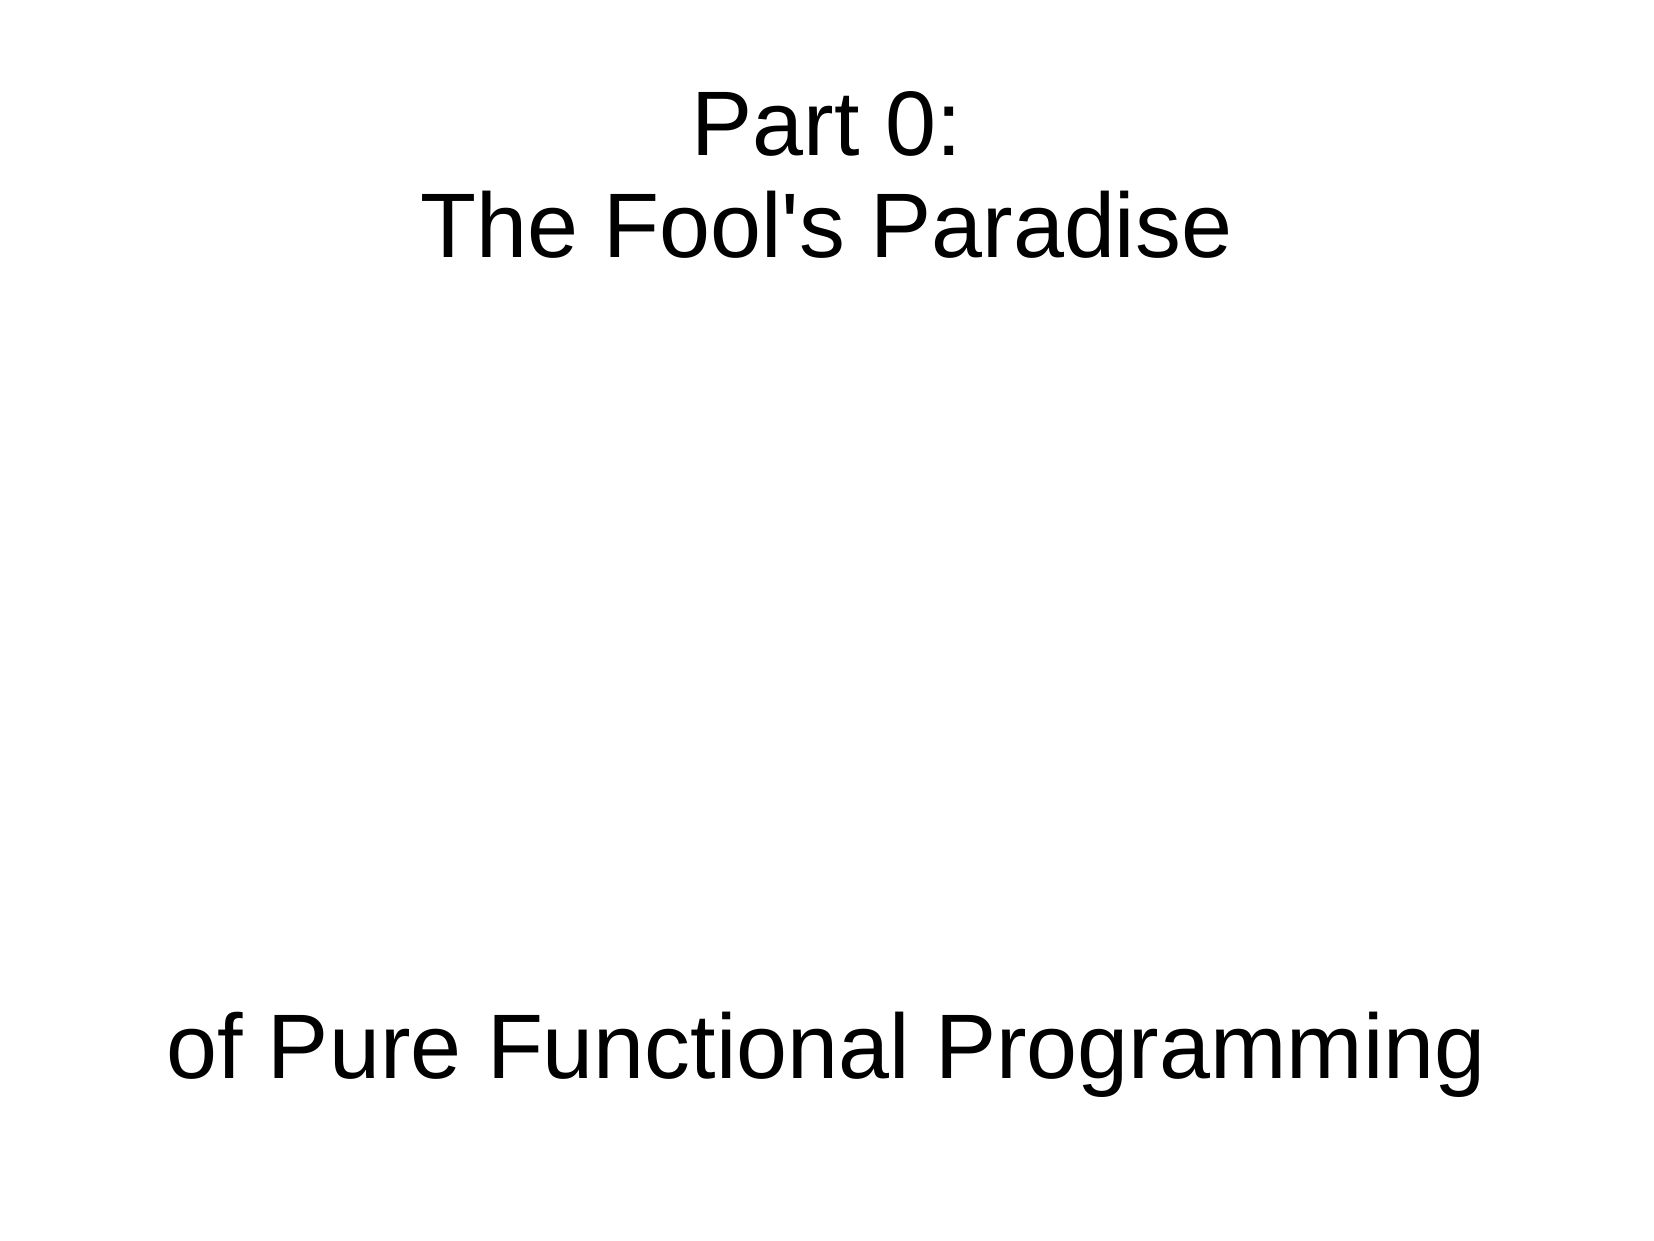

# Part 0: The Fool's Paradise of Pure Functional Programming